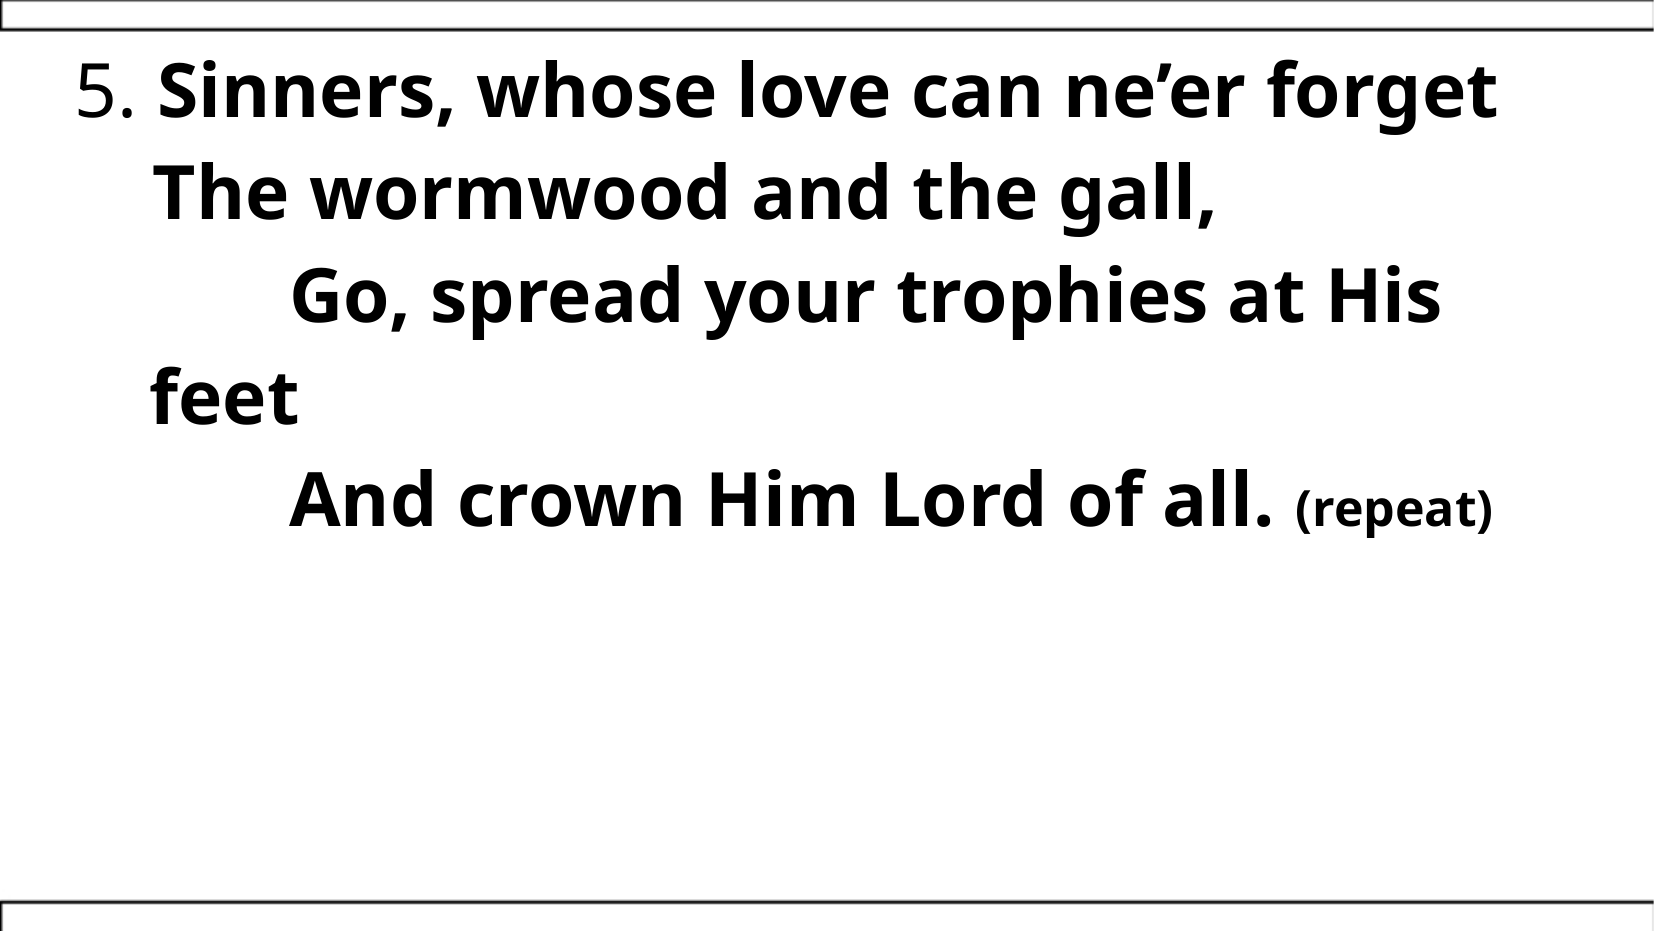

5. Sinners, whose love can ne’er forget
 The wormwood and the gall,
 Go, spread your trophies at His feet
 And crown Him Lord of all. (repeat)